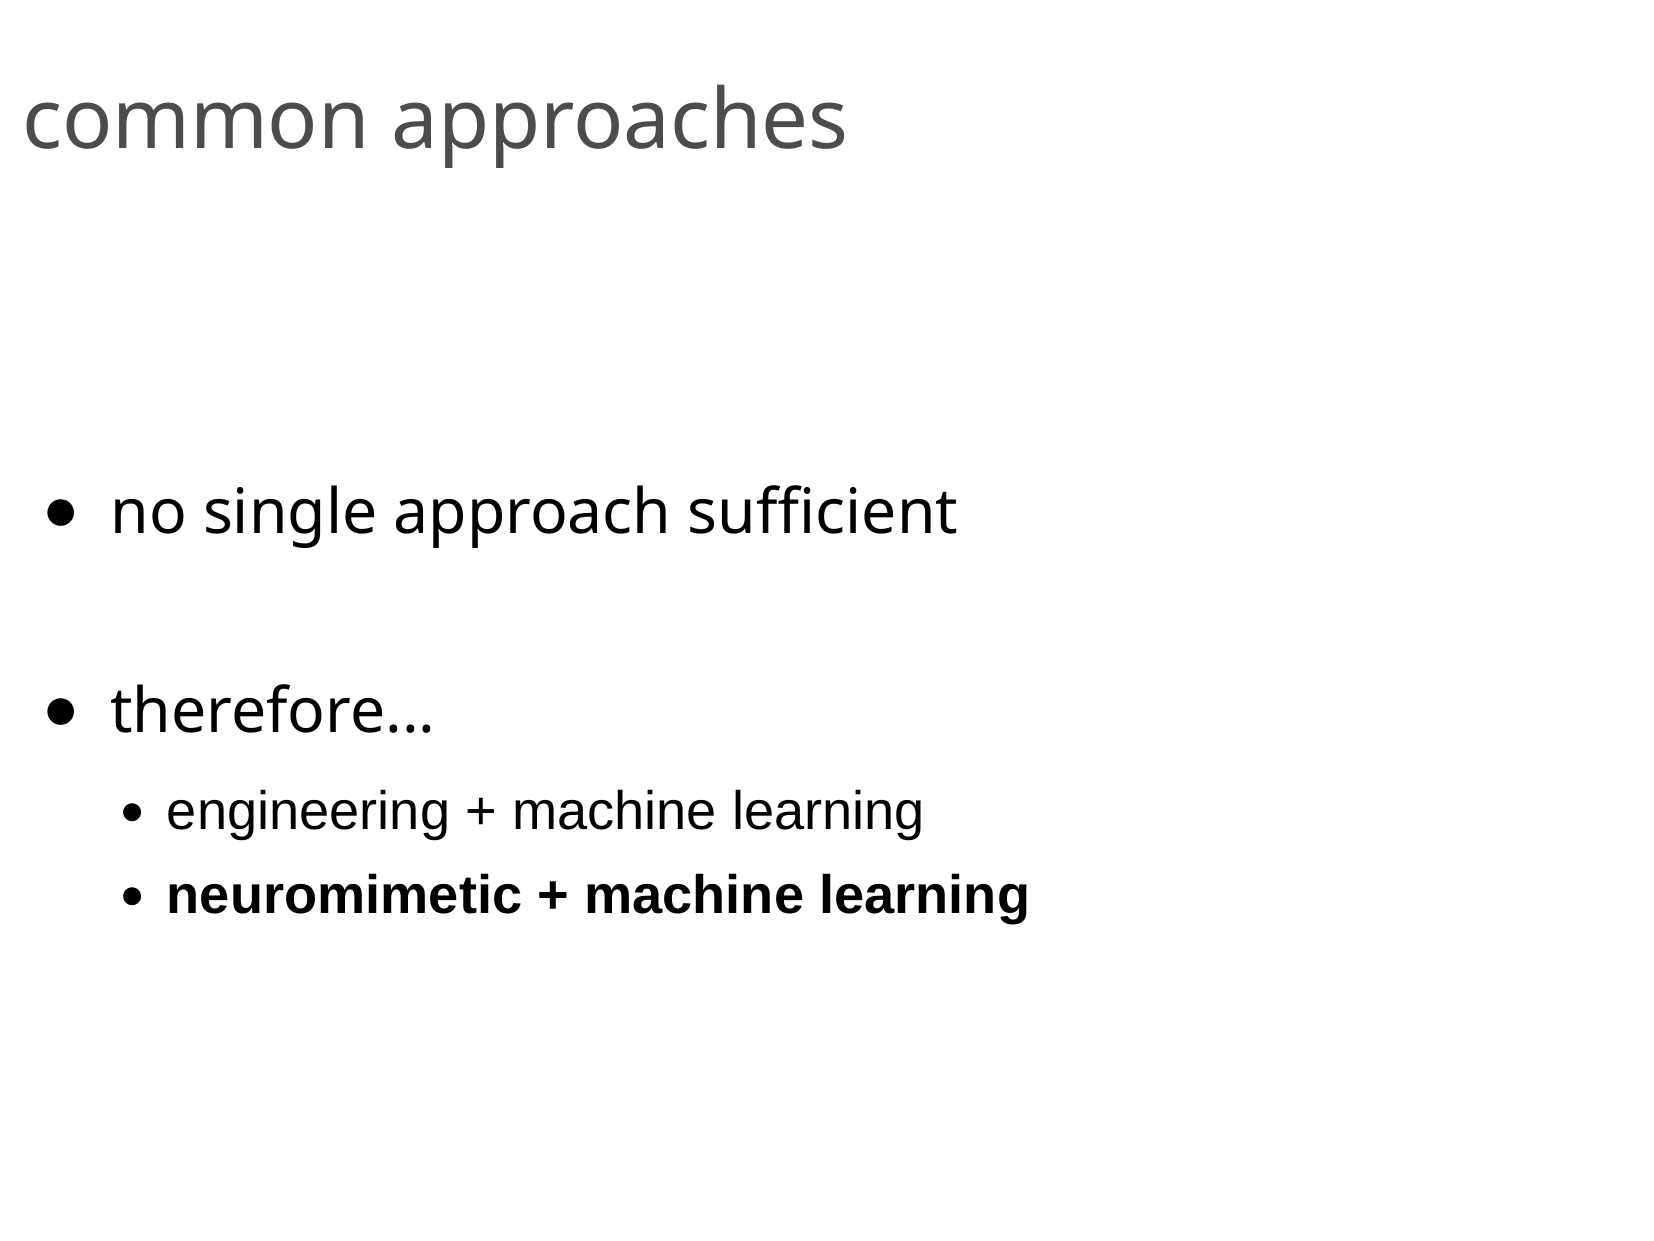

# common approaches
no single approach sufficient
therefore...
engineering + machine learning
neuromimetic + machine learning